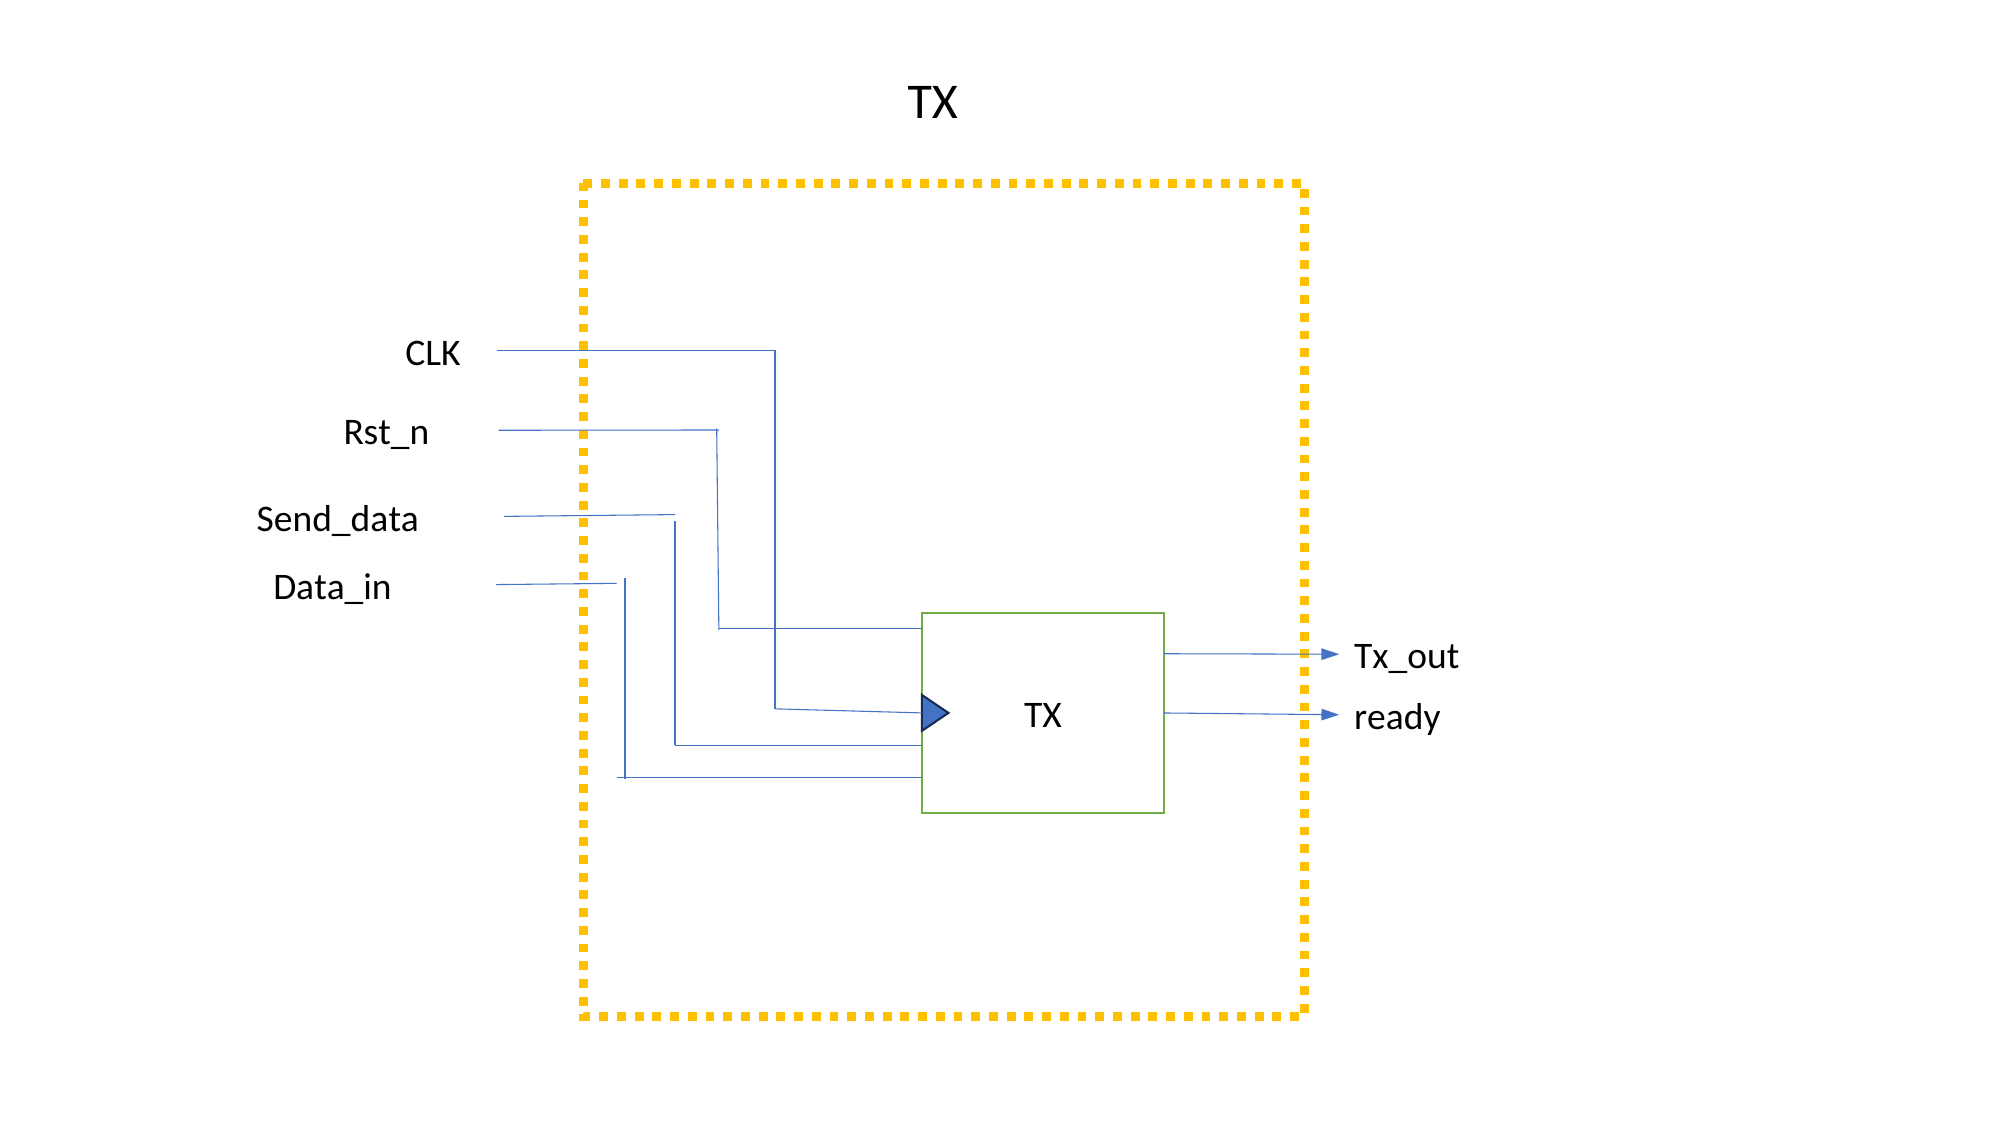

TX
CLK
Rst_n
Send_data
Data_in
TX
Tx_out
ready